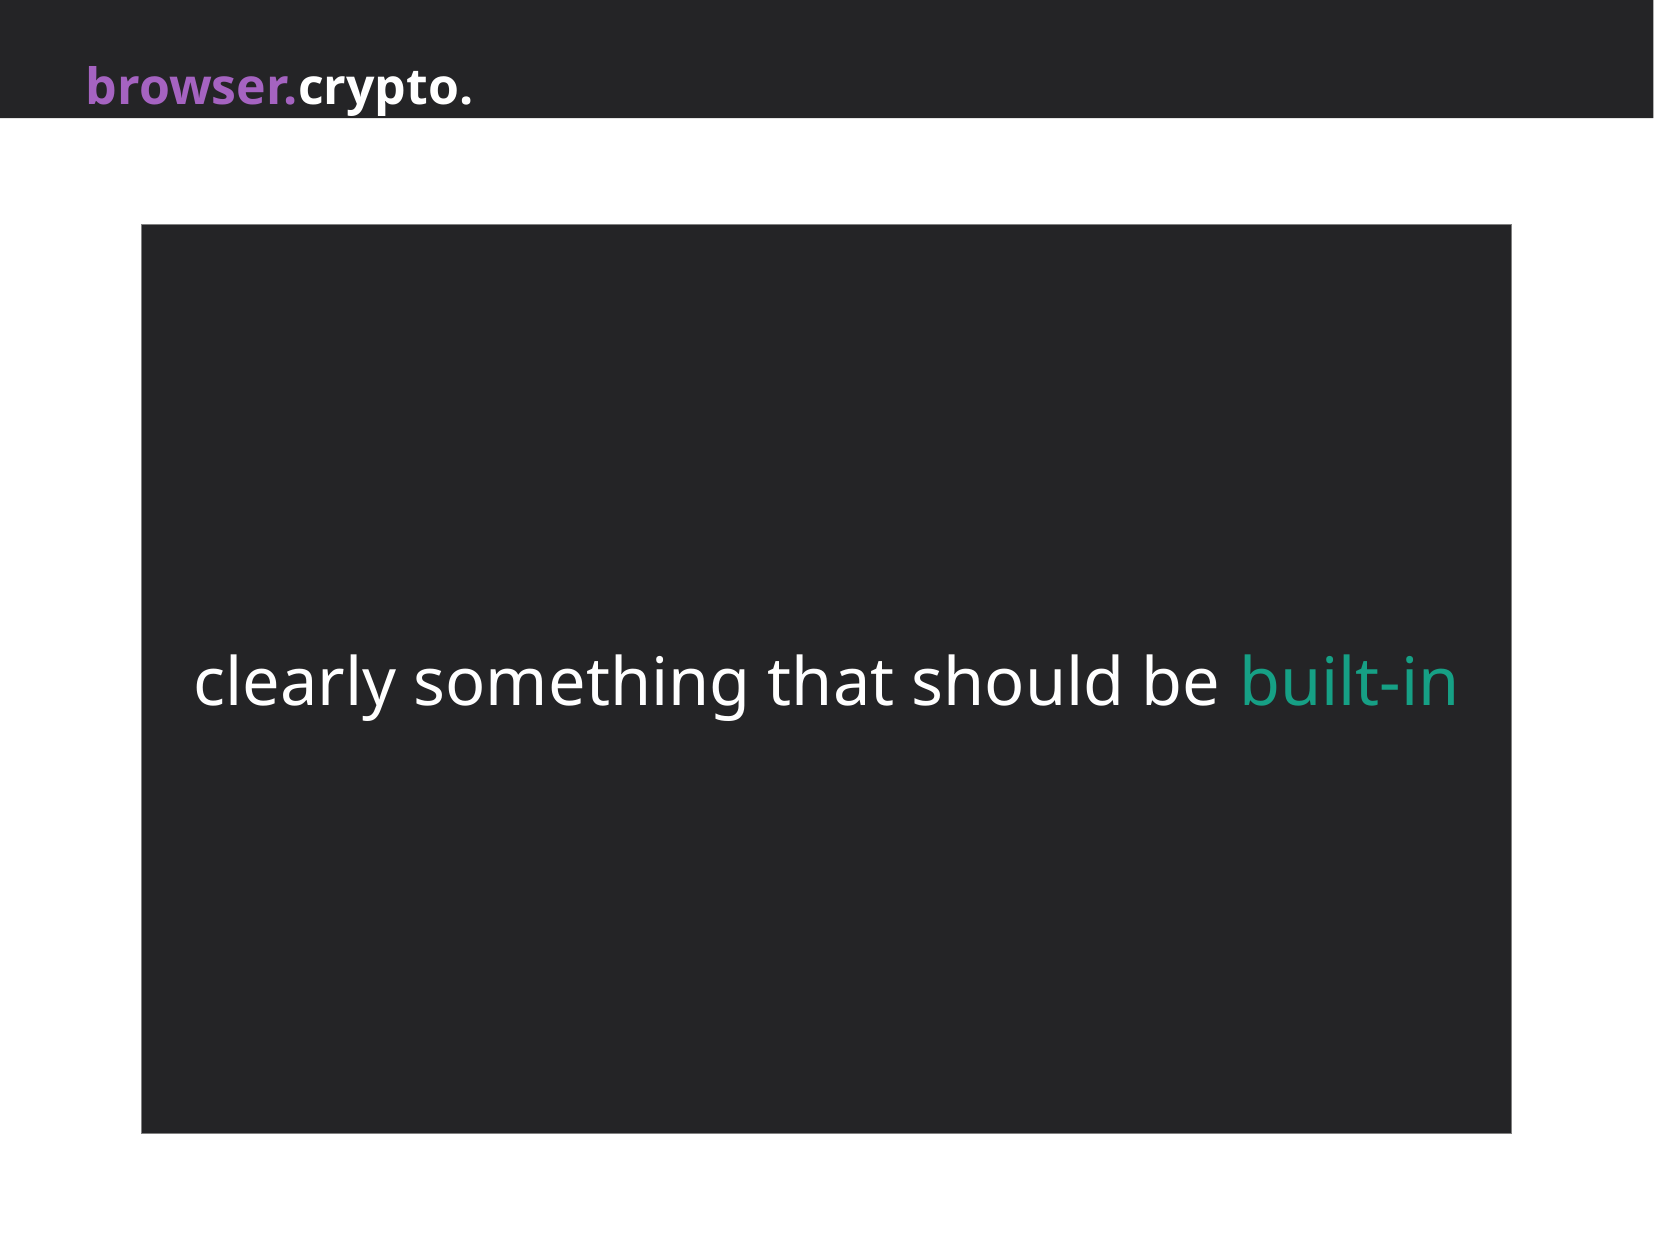

browser.crypto.
clearly something that should be built-in